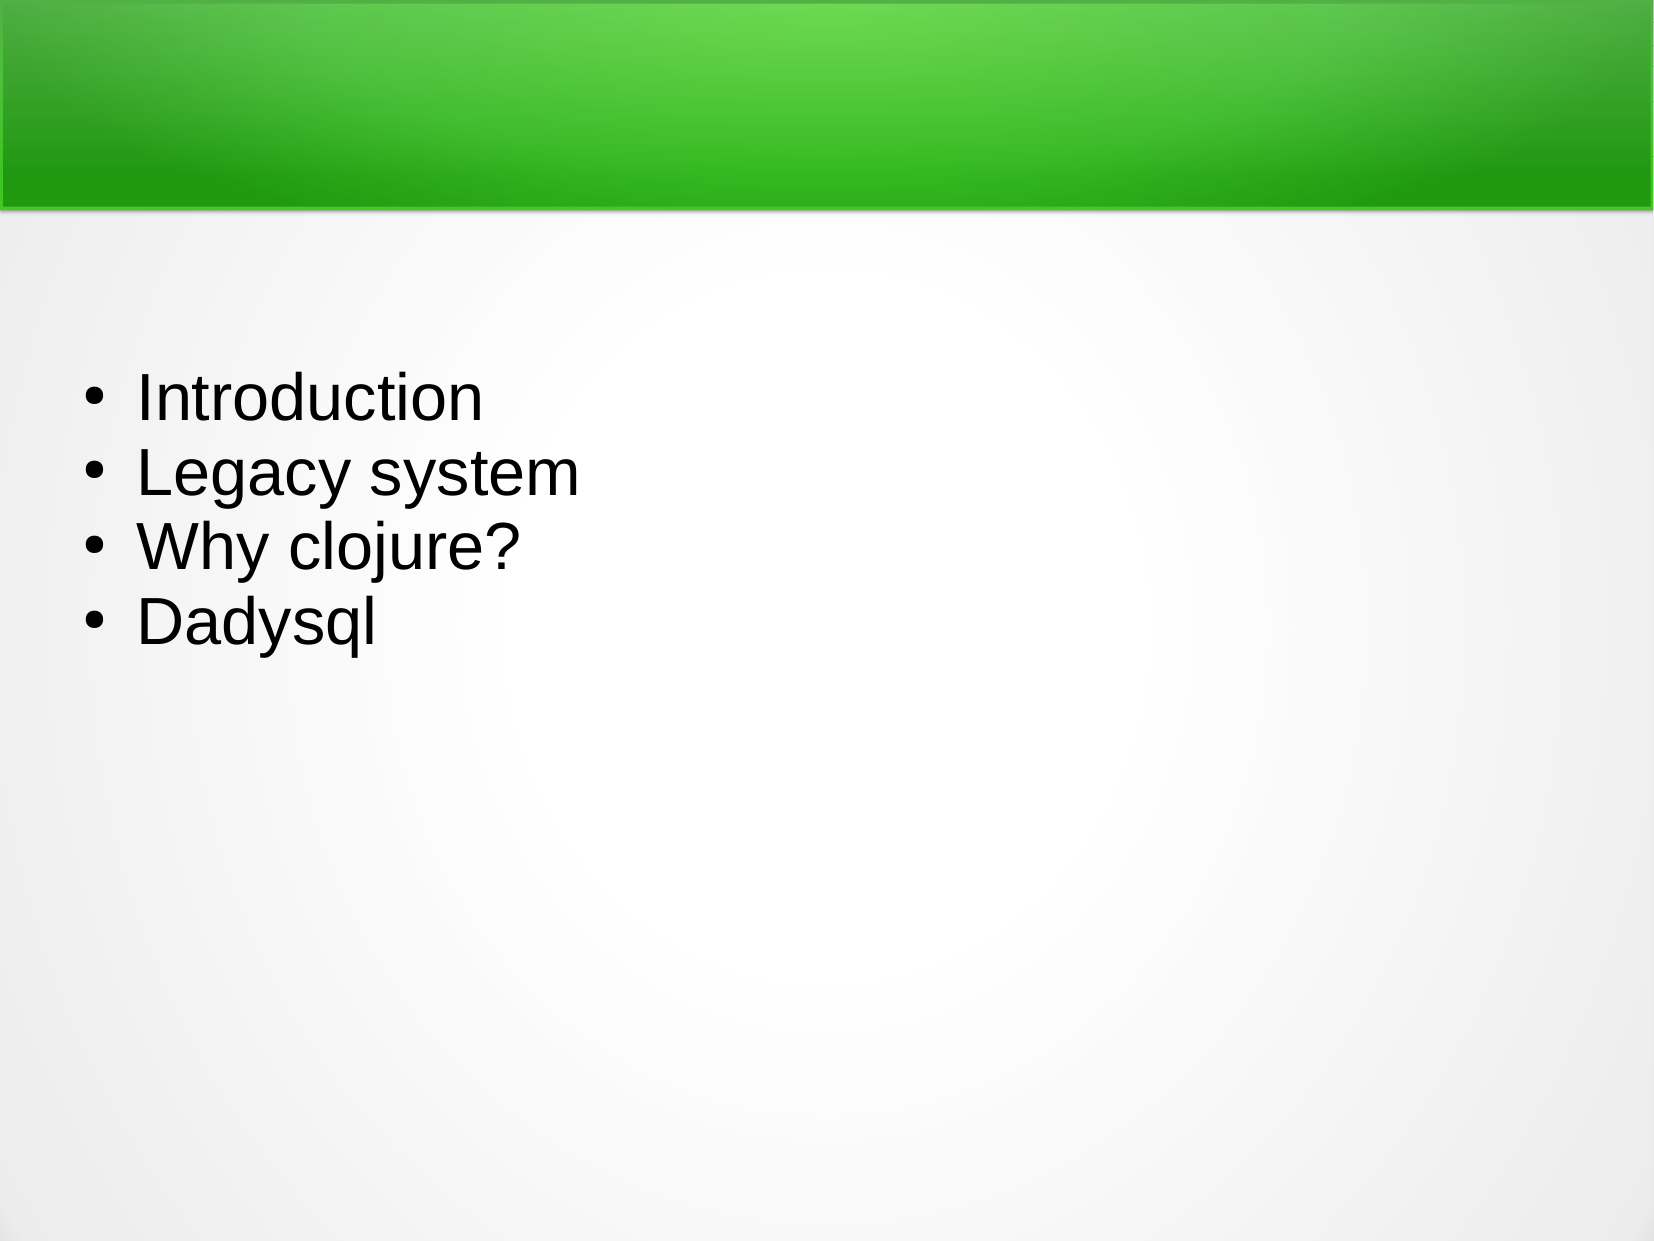

#
 Introduction
 Legacy system
 Why clojure?
 Dadysql